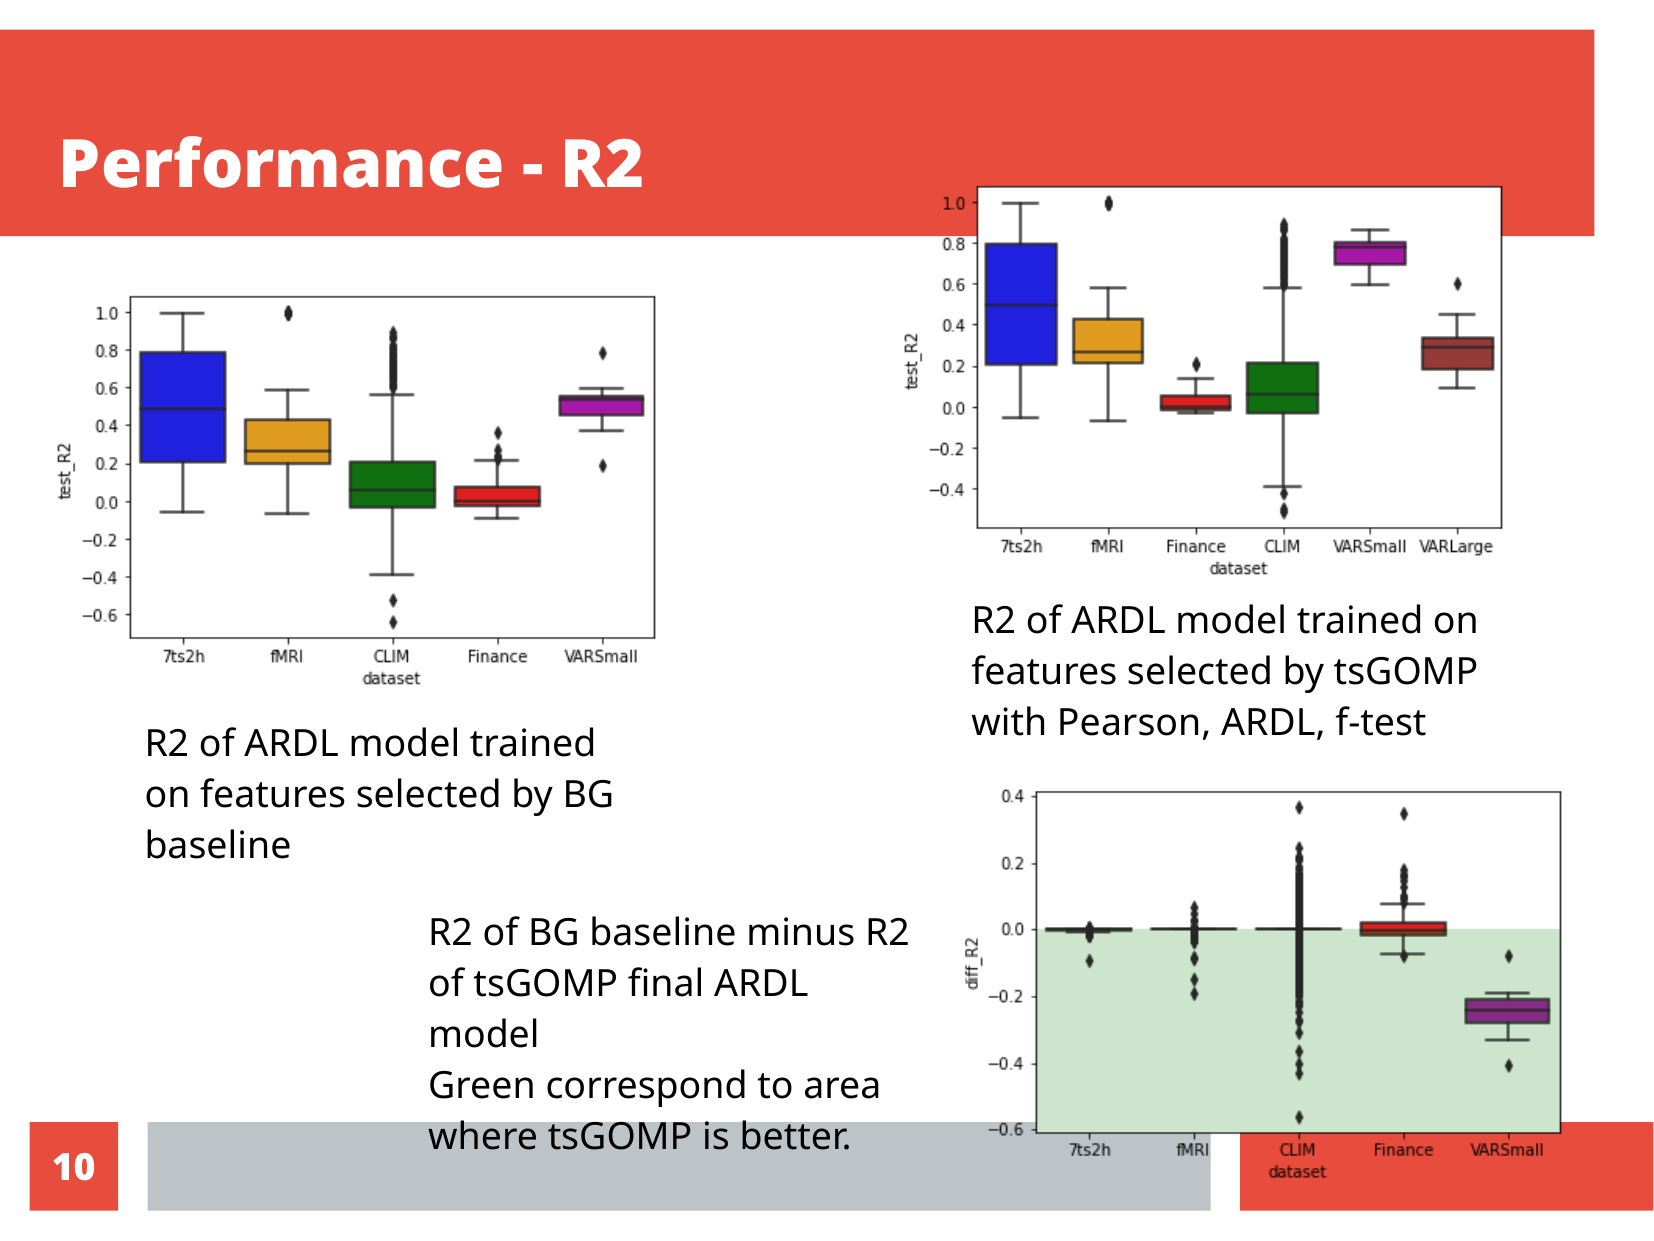

# Performance - R2
R2 of ARDL model trained on features selected by tsGOMP with Pearson, ARDL, f-test
R2 of ARDL model trained on features selected by BG baseline
R2 of BG baseline minus R2 of tsGOMP final ARDL model
Green correspond to area where tsGOMP is better.
10